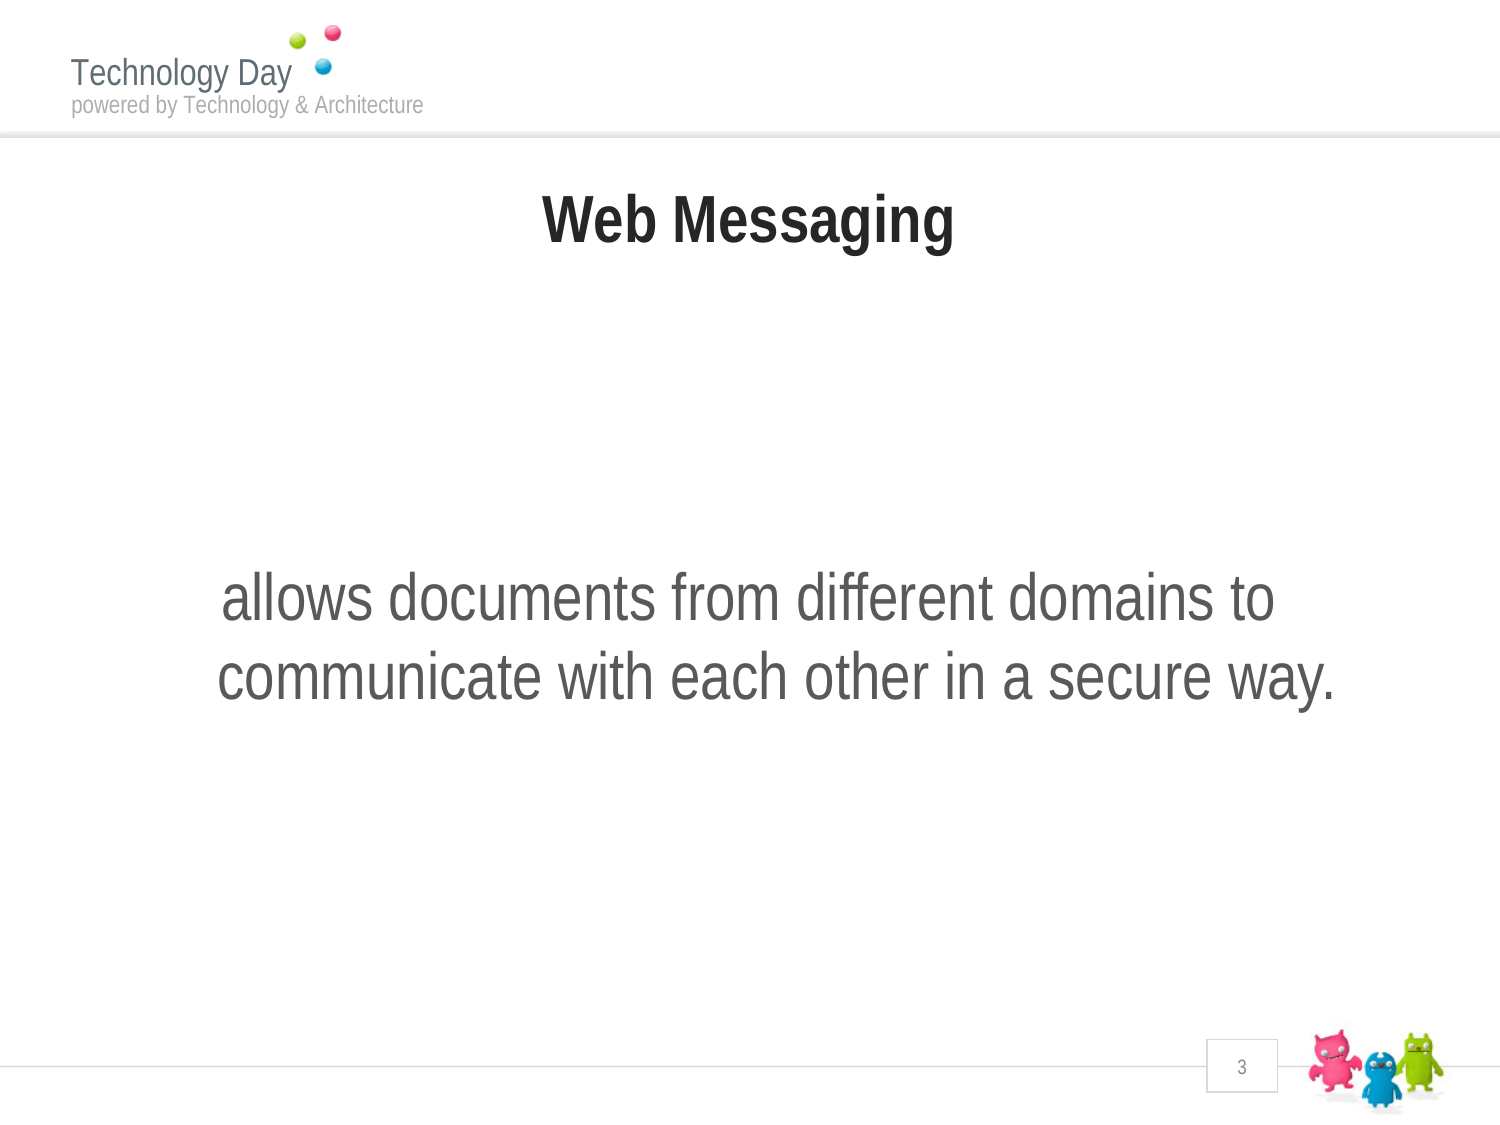

Web Messaging
# allows documents from different domains to communicate with each other in a secure way.